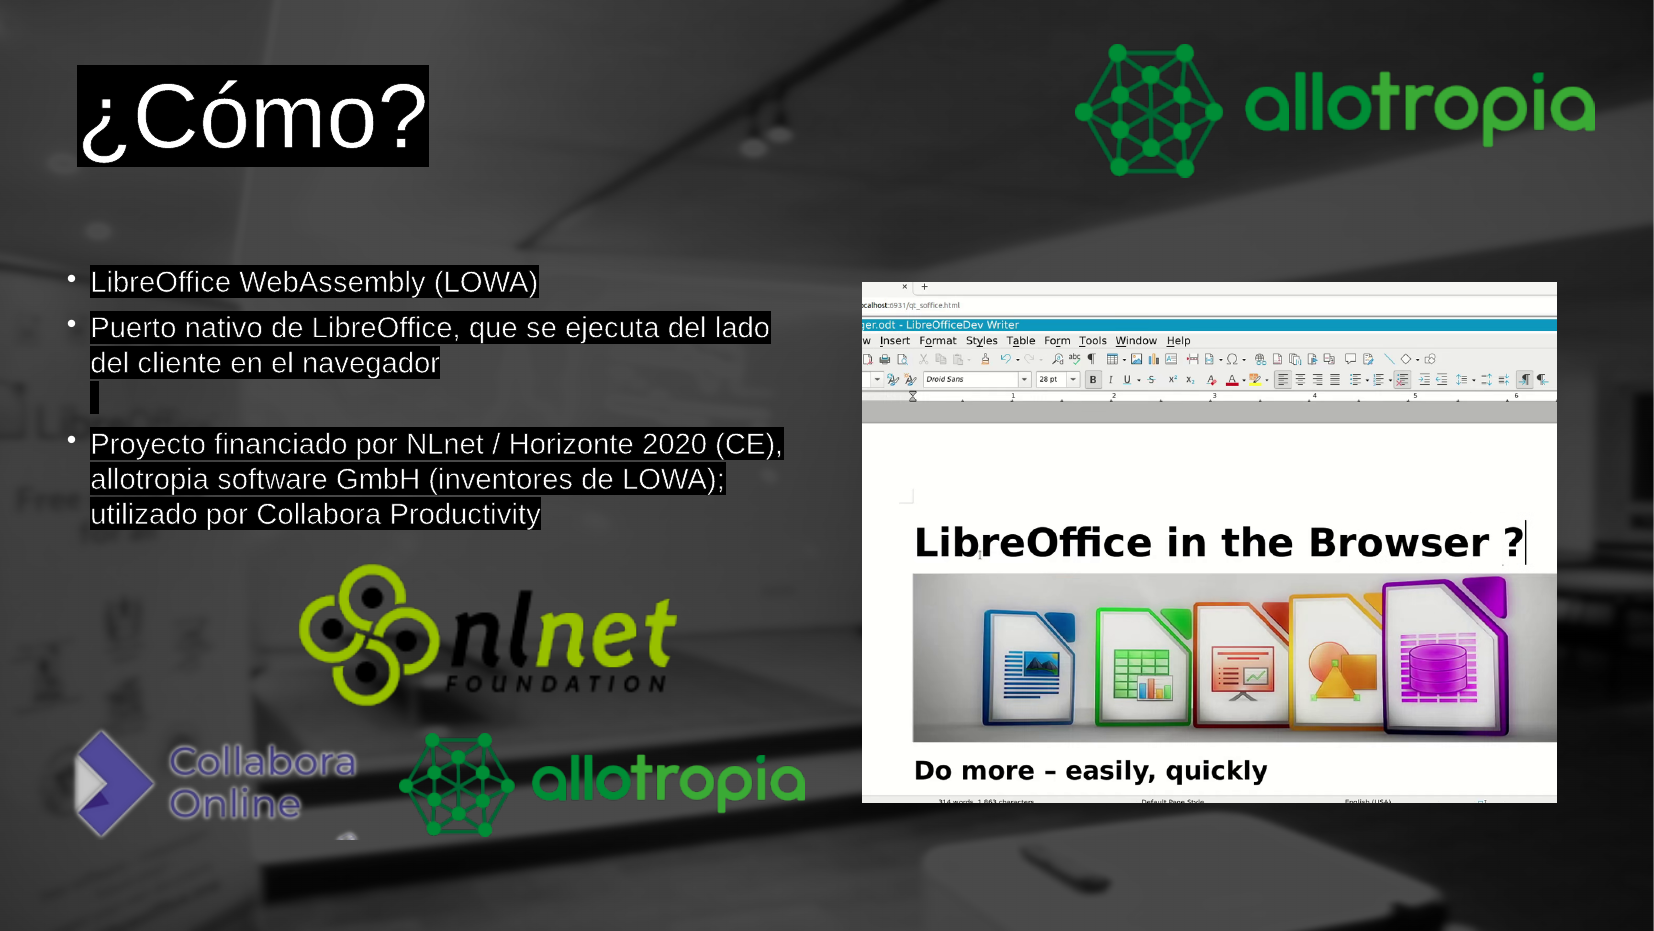

# ¿Cómo?
LibreOffice WebAssembly (LOWA)
Puerto nativo de LibreOffice, que se ejecuta del lado del cliente en el navegador
Proyecto financiado por NLnet / Horizonte 2020 (CE), allotropia software GmbH (inventores de LOWA);
utilizado por Collabora Productivity